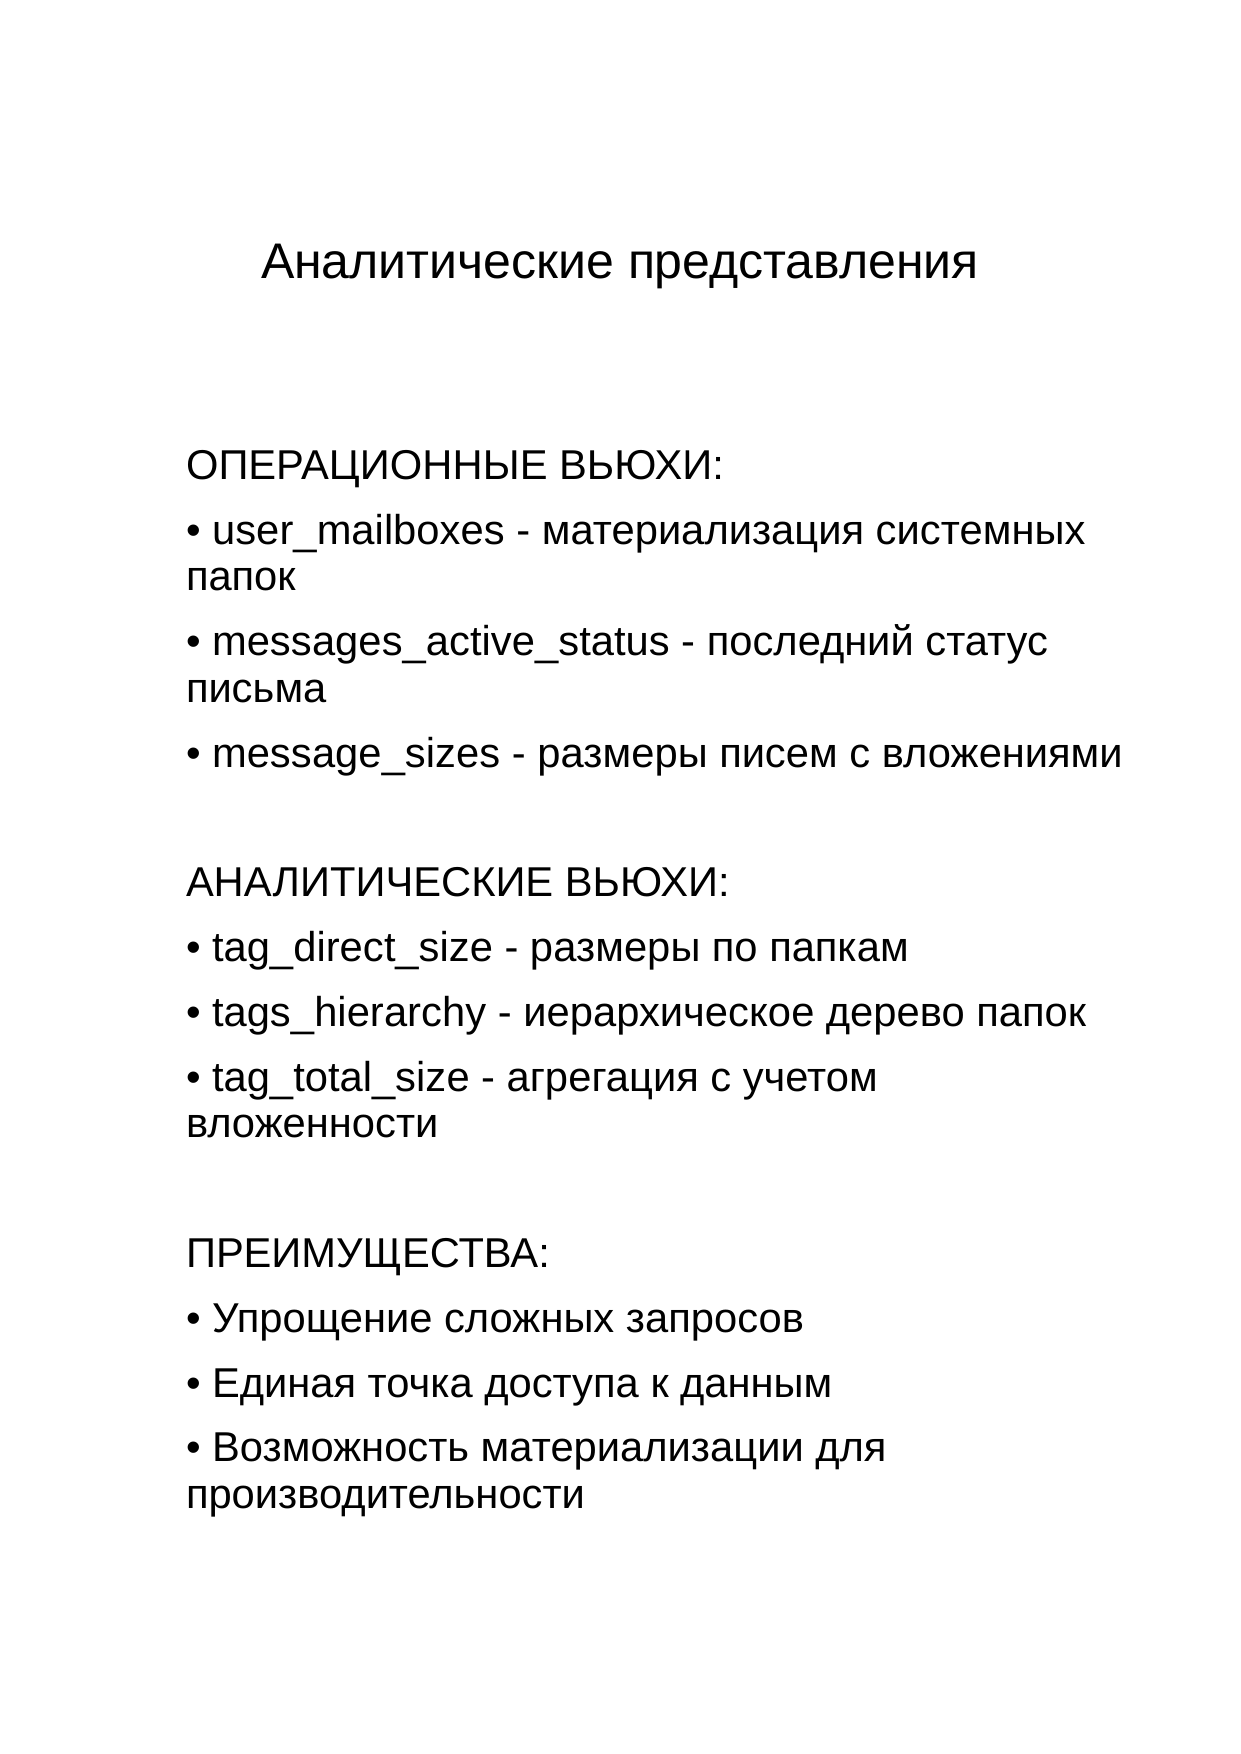

# Аналитические представления
ОПЕРАЦИОННЫЕ ВЬЮХИ:
• user_mailboxes - материализация системных папок
• messages_active_status - последний статус письма
• message_sizes - размеры писем с вложениями
АНАЛИТИЧЕСКИЕ ВЬЮХИ:
• tag_direct_size - размеры по папкам
• tags_hierarchy - иерархическое дерево папок
• tag_total_size - агрегация с учетом вложенности
ПРЕИМУЩЕСТВА:
• Упрощение сложных запросов
• Единая точка доступа к данным
• Возможность материализации для производительности